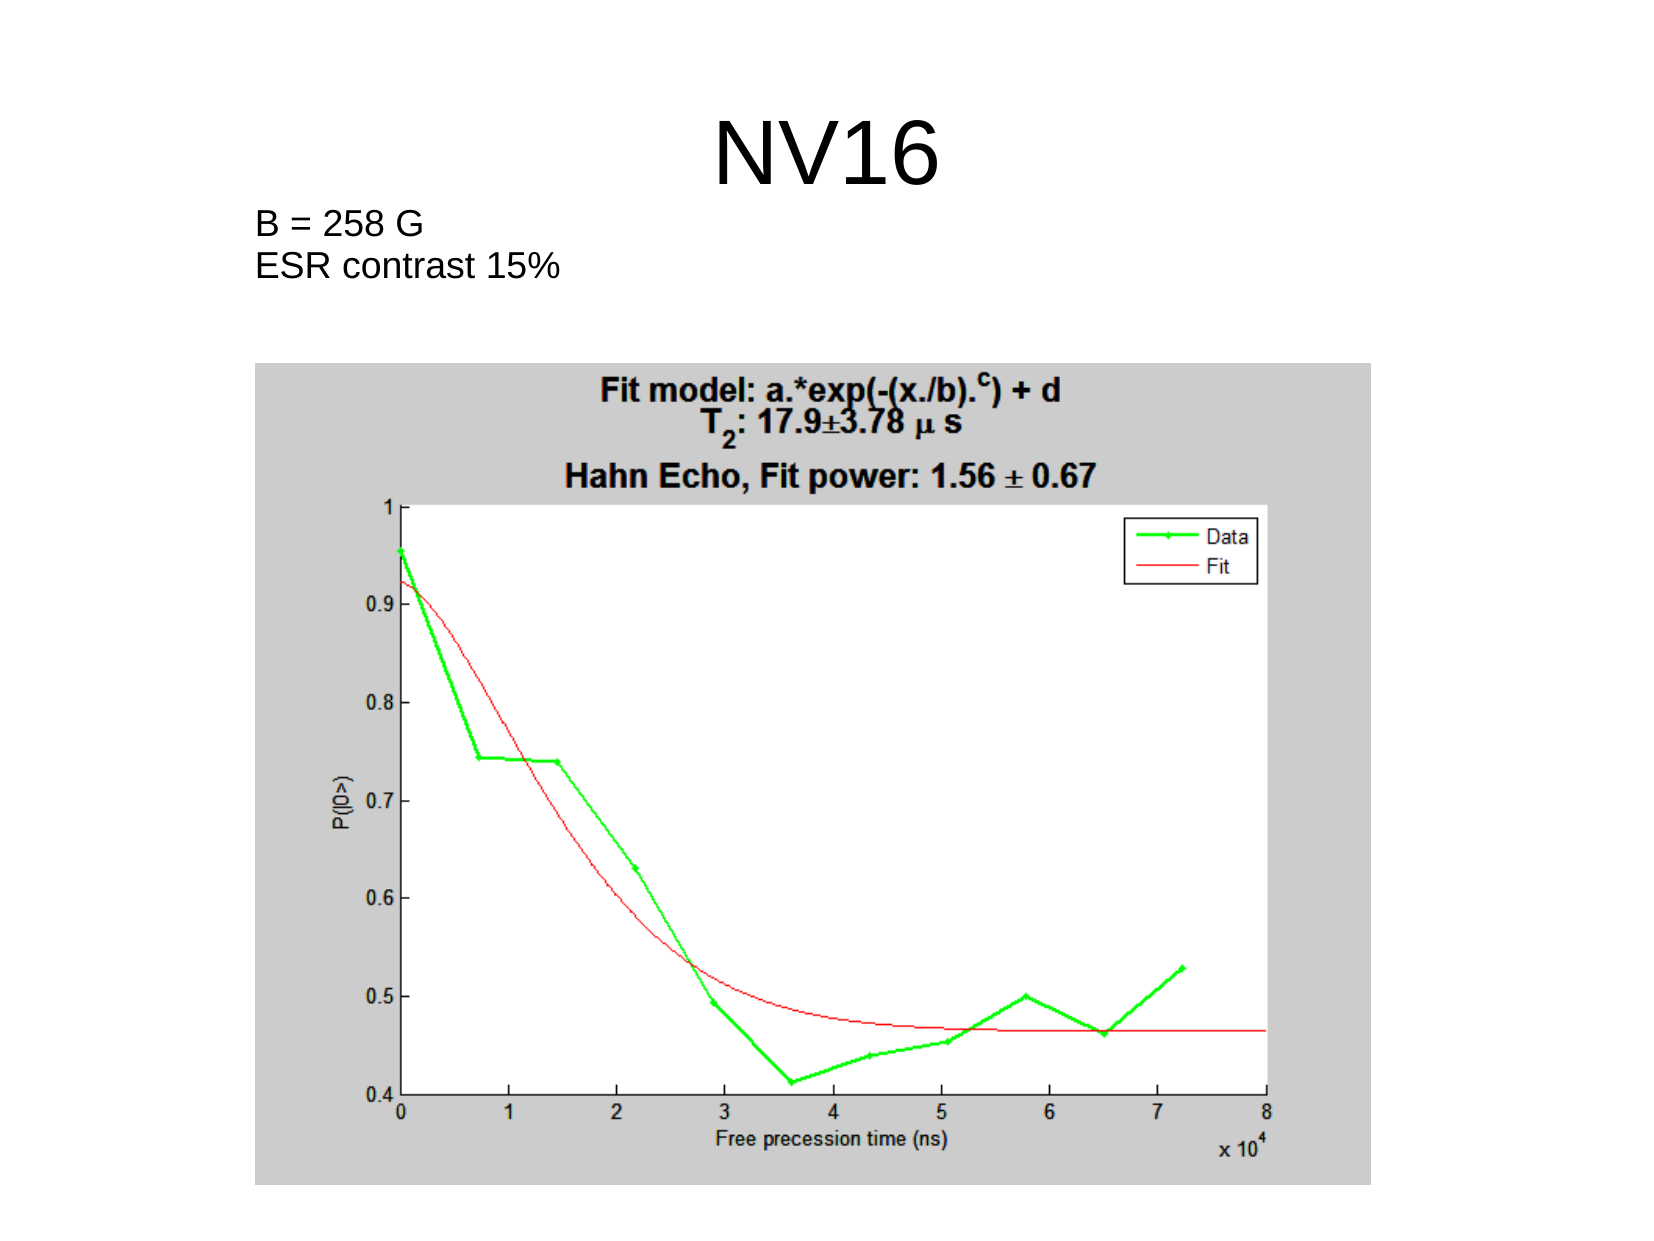

# NV16
B = 258 G
ESR contrast 15%